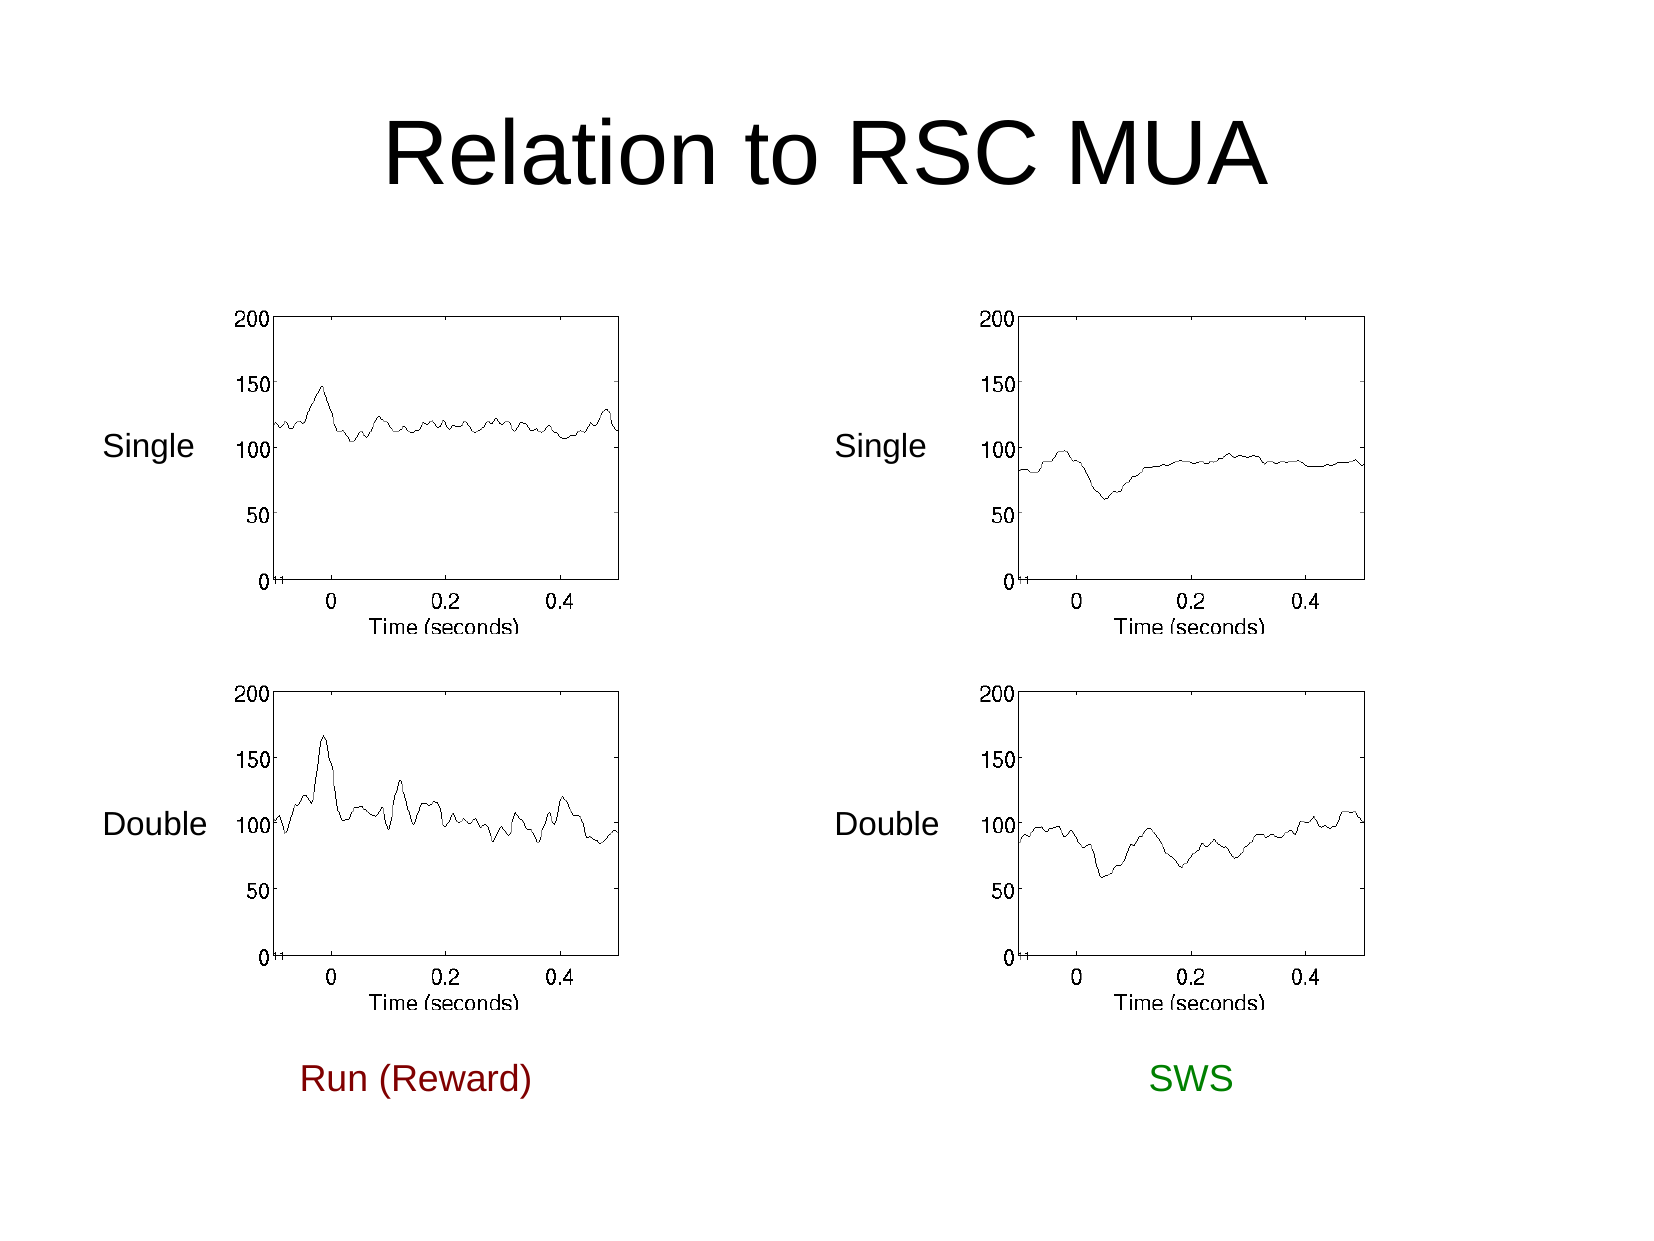

# Relation to RSC MUA
Single
Single
Double
Double
Run (Reward)
 SWS